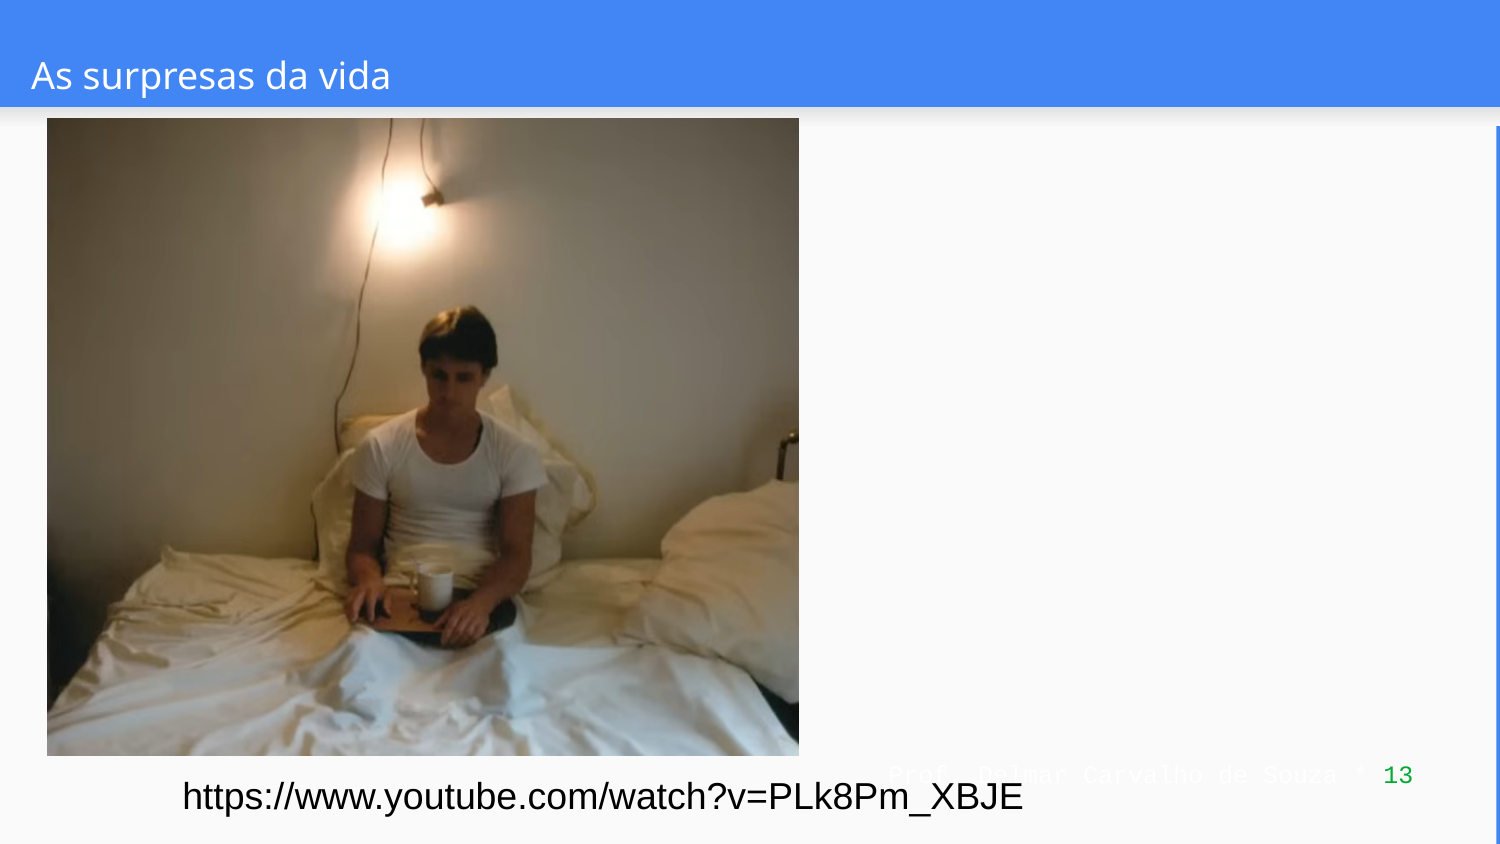

# As surpresas da vida
Paraplégico usando
Ortese de reciprocação
RECIPROCATION GAIT ORTHOSES (RGO)
https://www.youtube.com/watch?v=PLk8Pm_XBJE